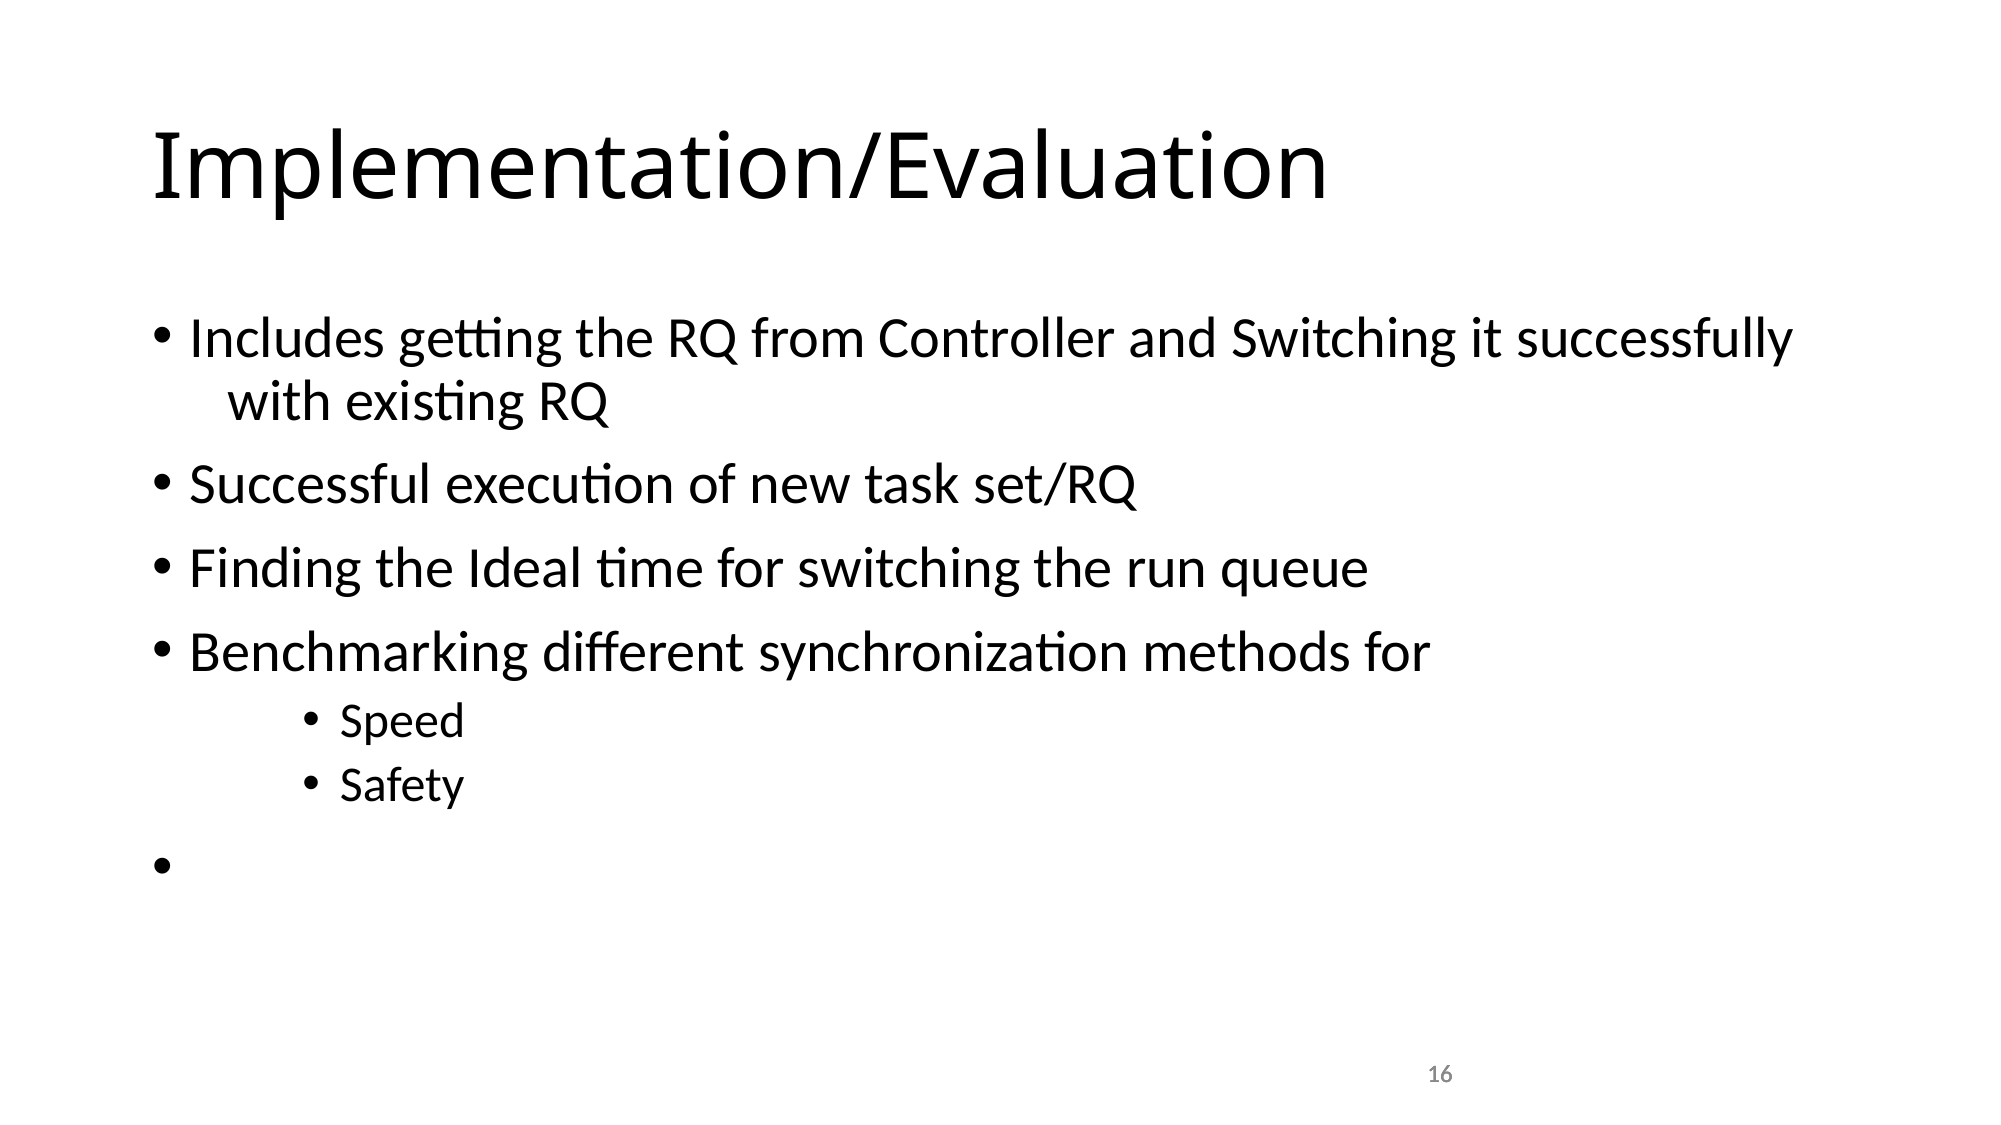

# Implementation/Evaluation
Includes getting the RQ from Controller and Switching it successfully with existing RQ
Successful execution of new task set/RQ
Finding the Ideal time for switching the run queue
Benchmarking different synchronization methods for
Speed
Safety